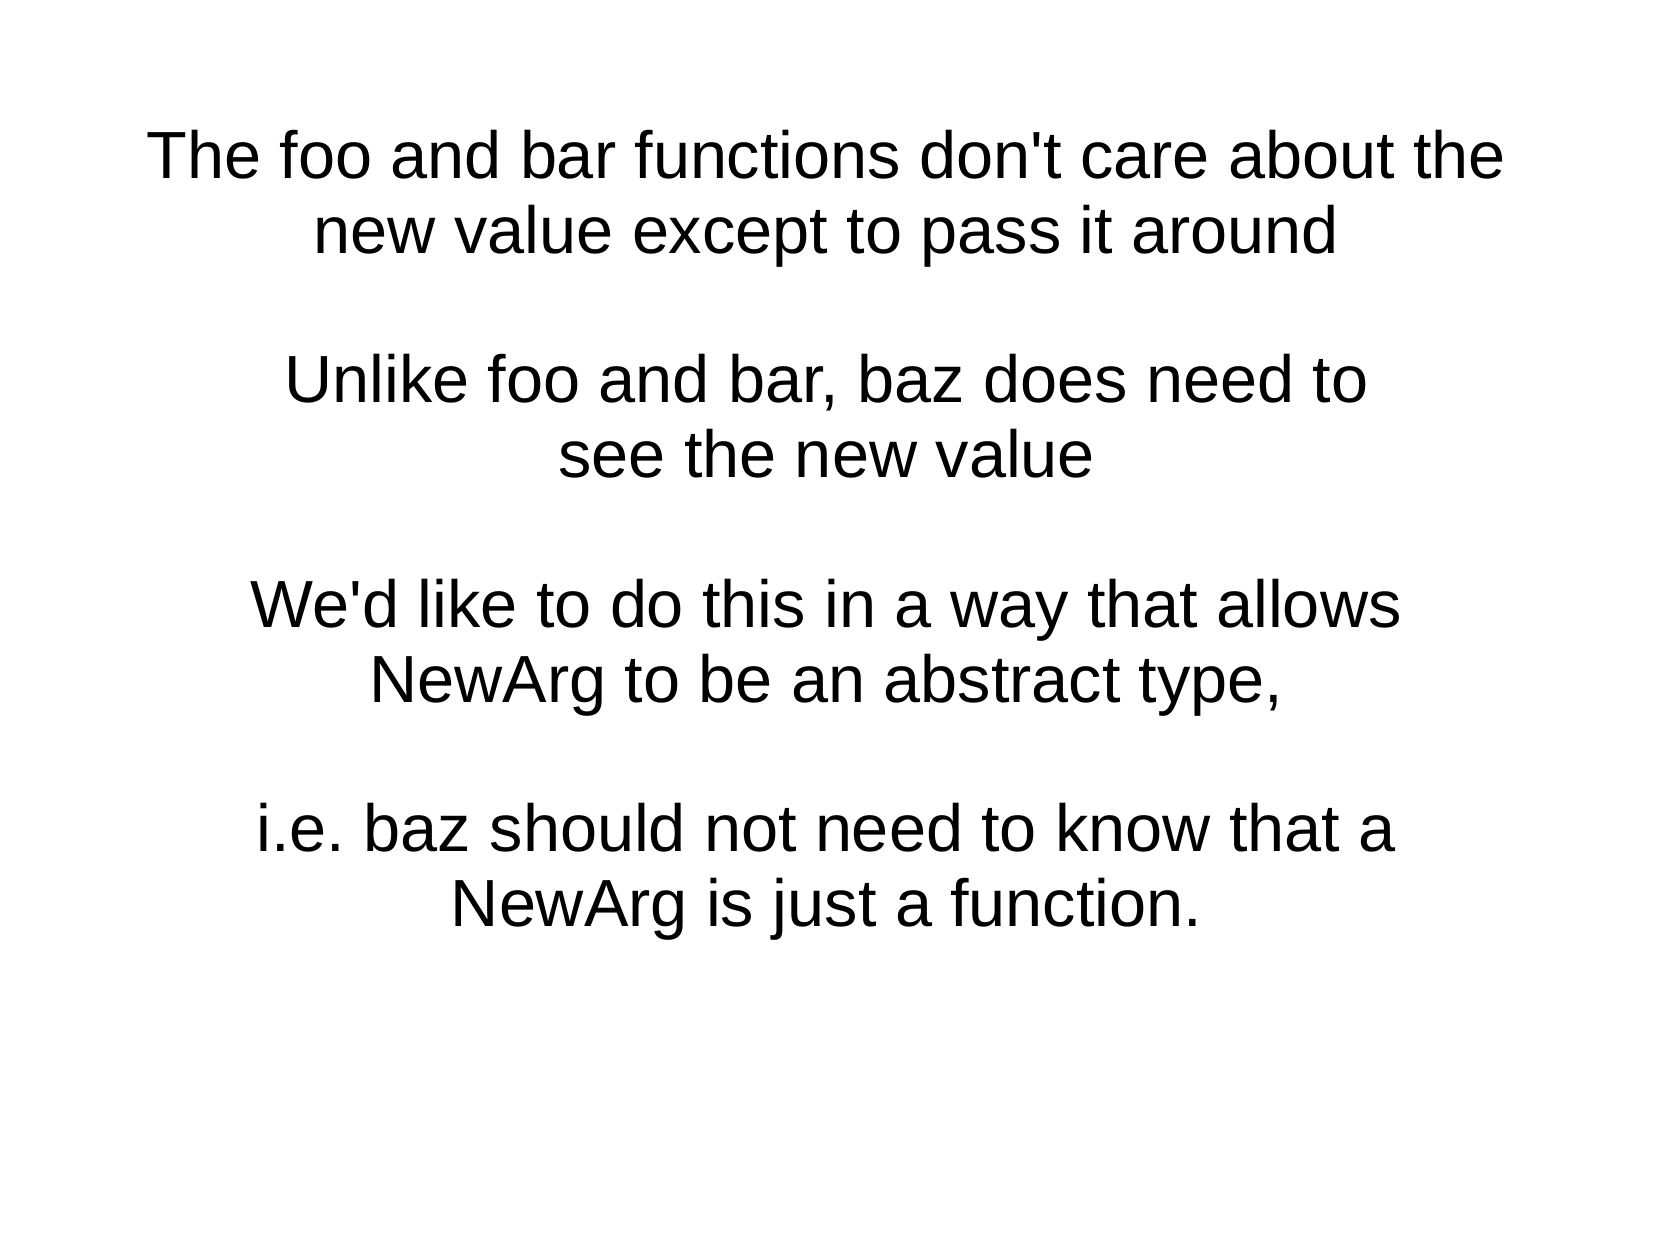

# The foo and bar functions don't care about the new value except to pass it around
Unlike foo and bar, baz does need to
see the new value
We'd like to do this in a way that allows
NewArg to be an abstract type,
i.e. baz should not need to know that a
NewArg is just a function.